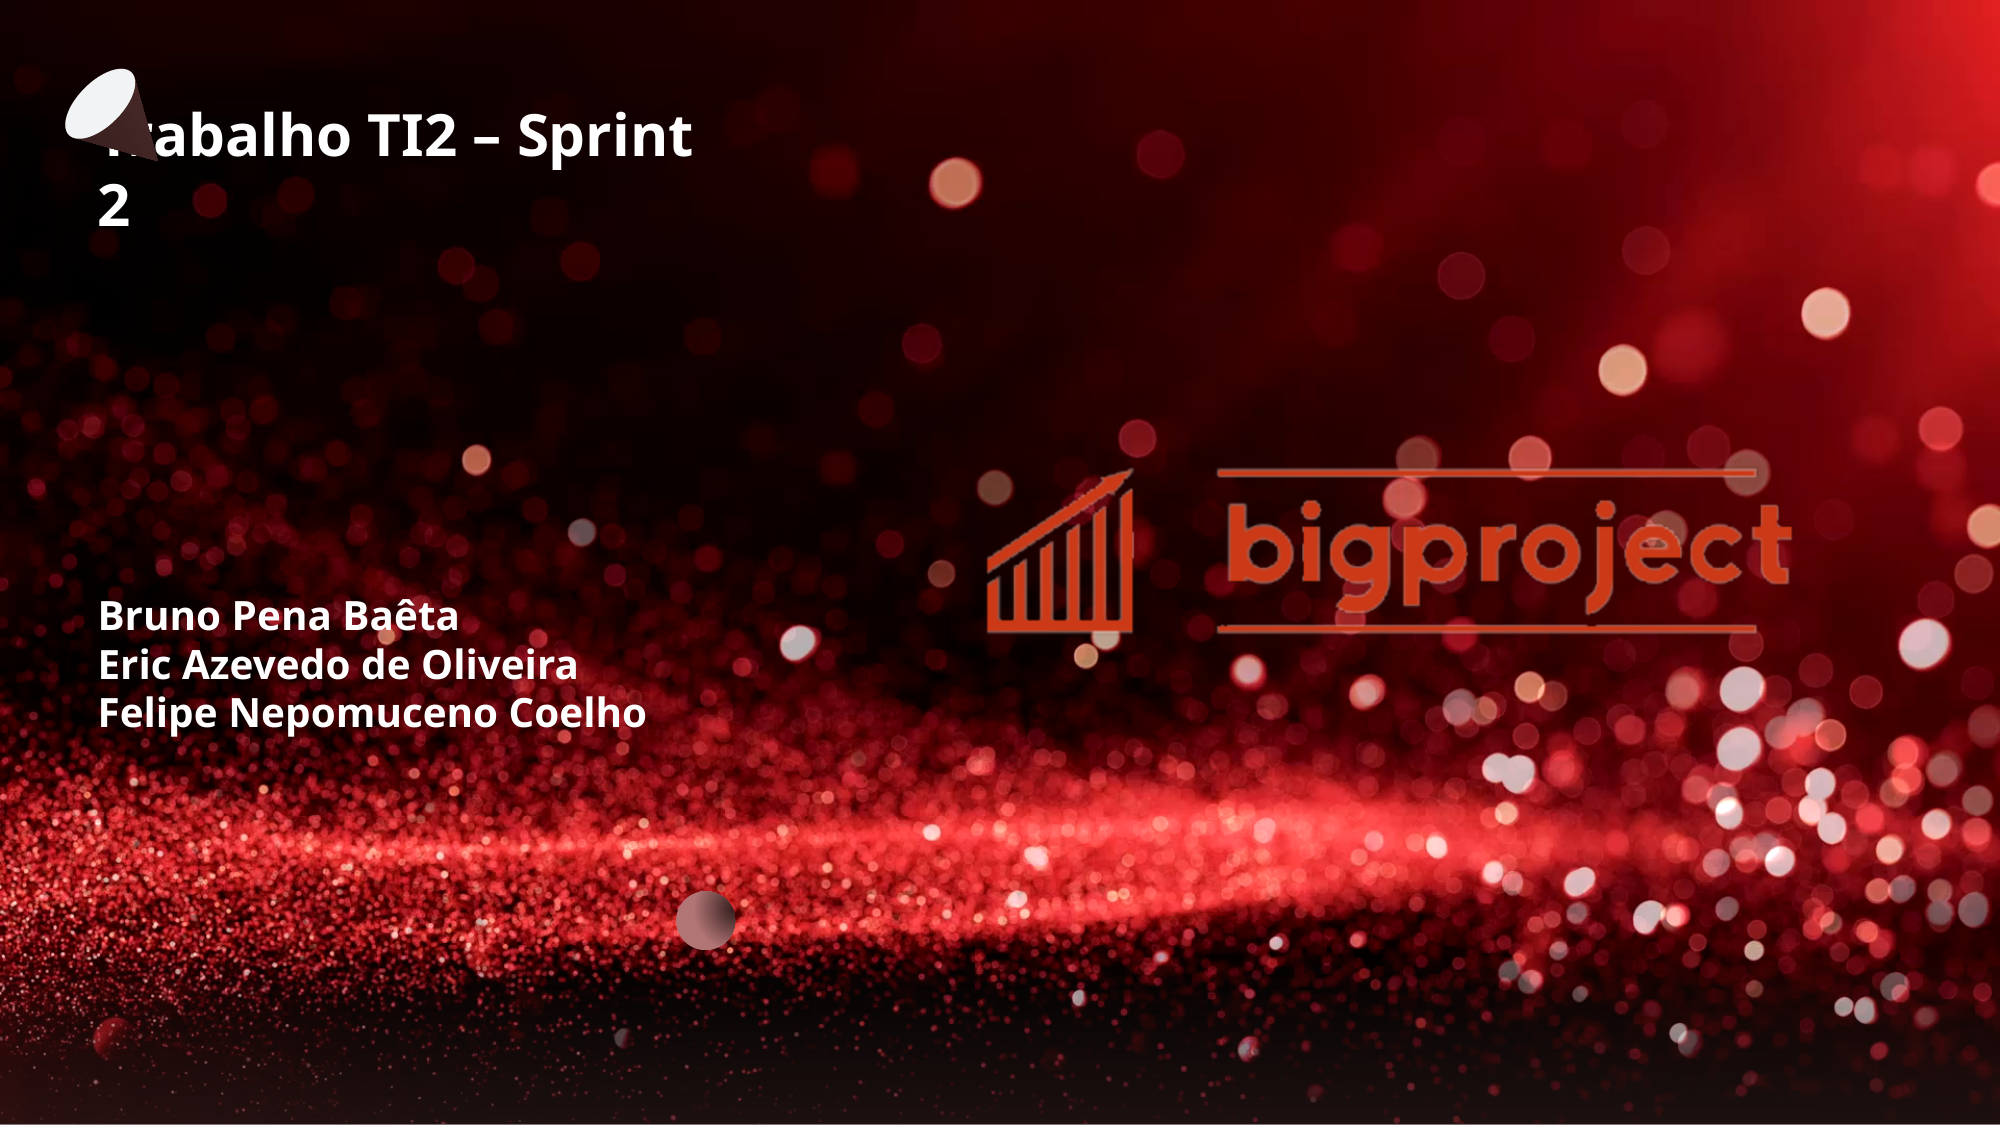

Trabalho TI2 – Sprint 2
Bruno Pena Baêta
Eric Azevedo de Oliveira
Felipe Nepomuceno Coelho